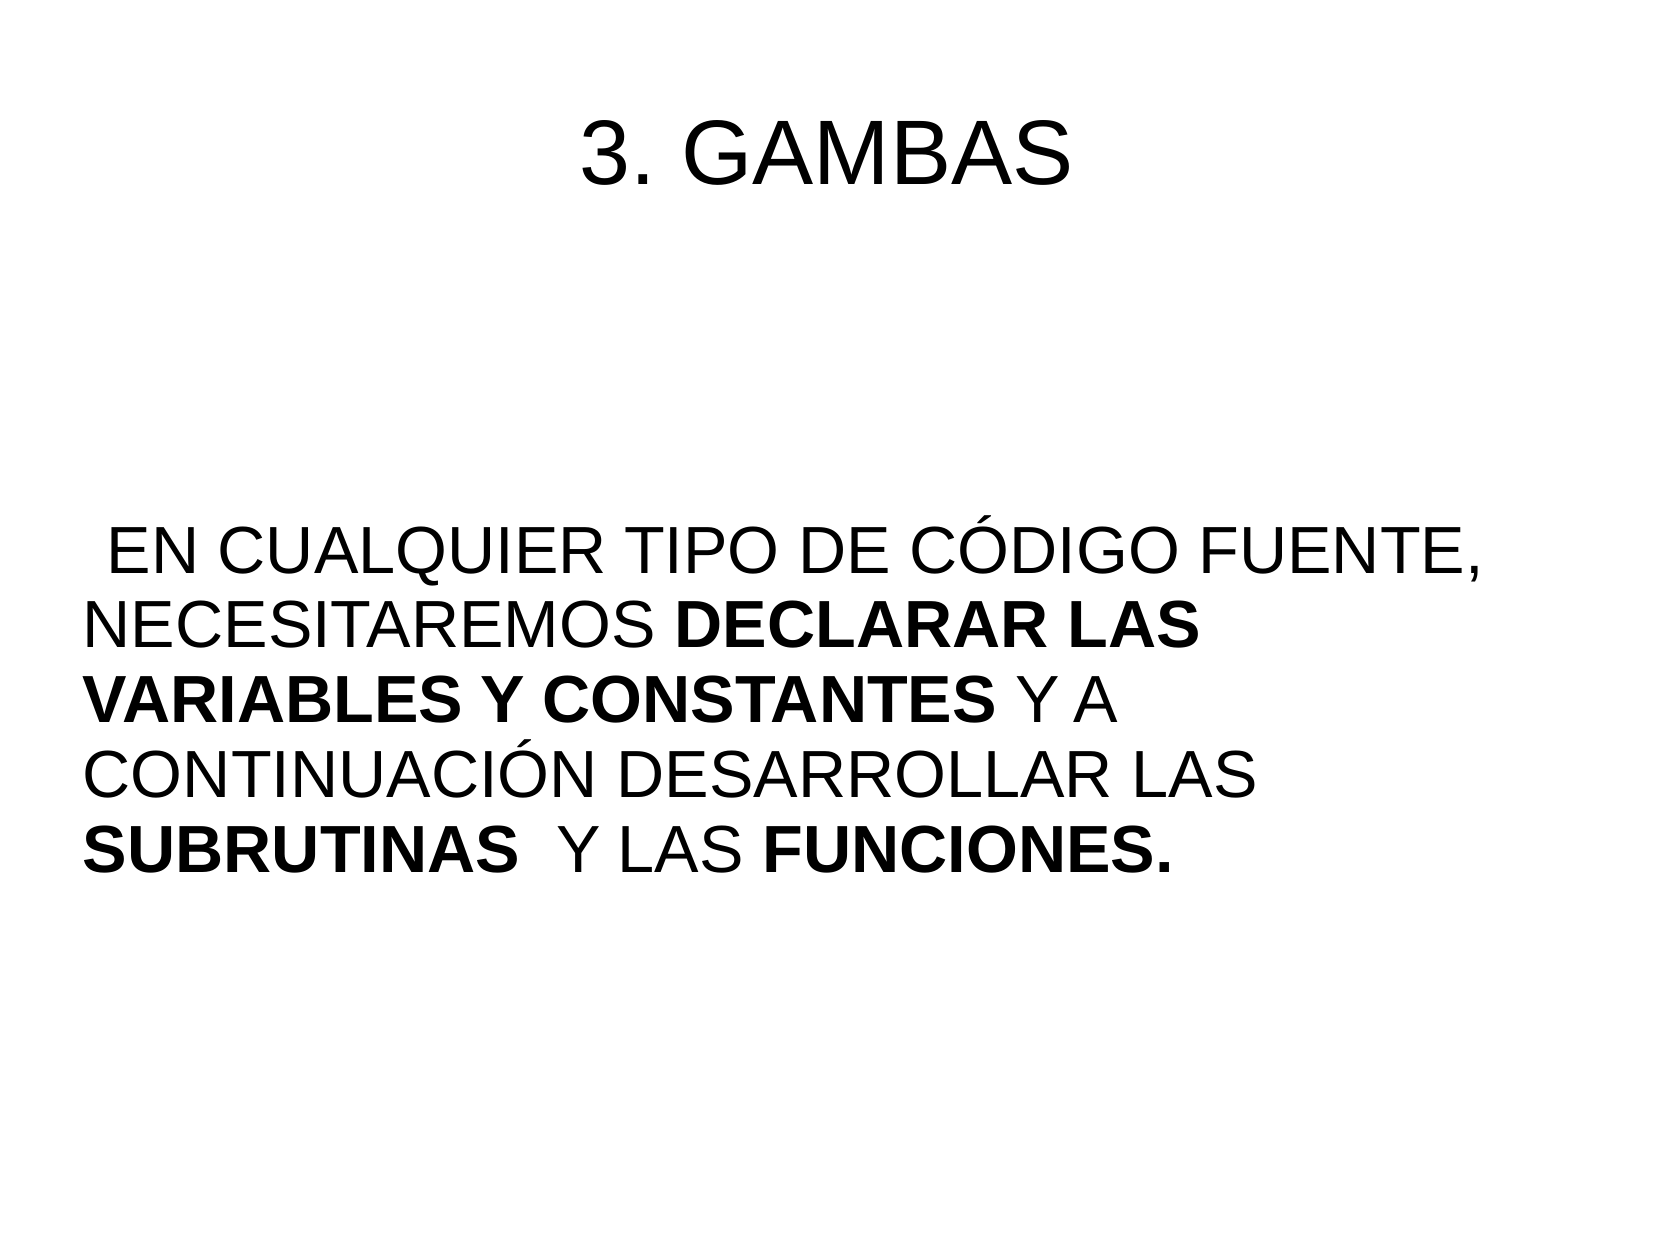

# 3. GAMBAS
EN CUALQUIER TIPO DE CÓDIGO FUENTE, NECESITAREMOS DECLARAR LAS VARIABLES Y CONSTANTES Y A CONTINUACIÓN DESARROLLAR LAS SUBRUTINAS Y LAS FUNCIONES.